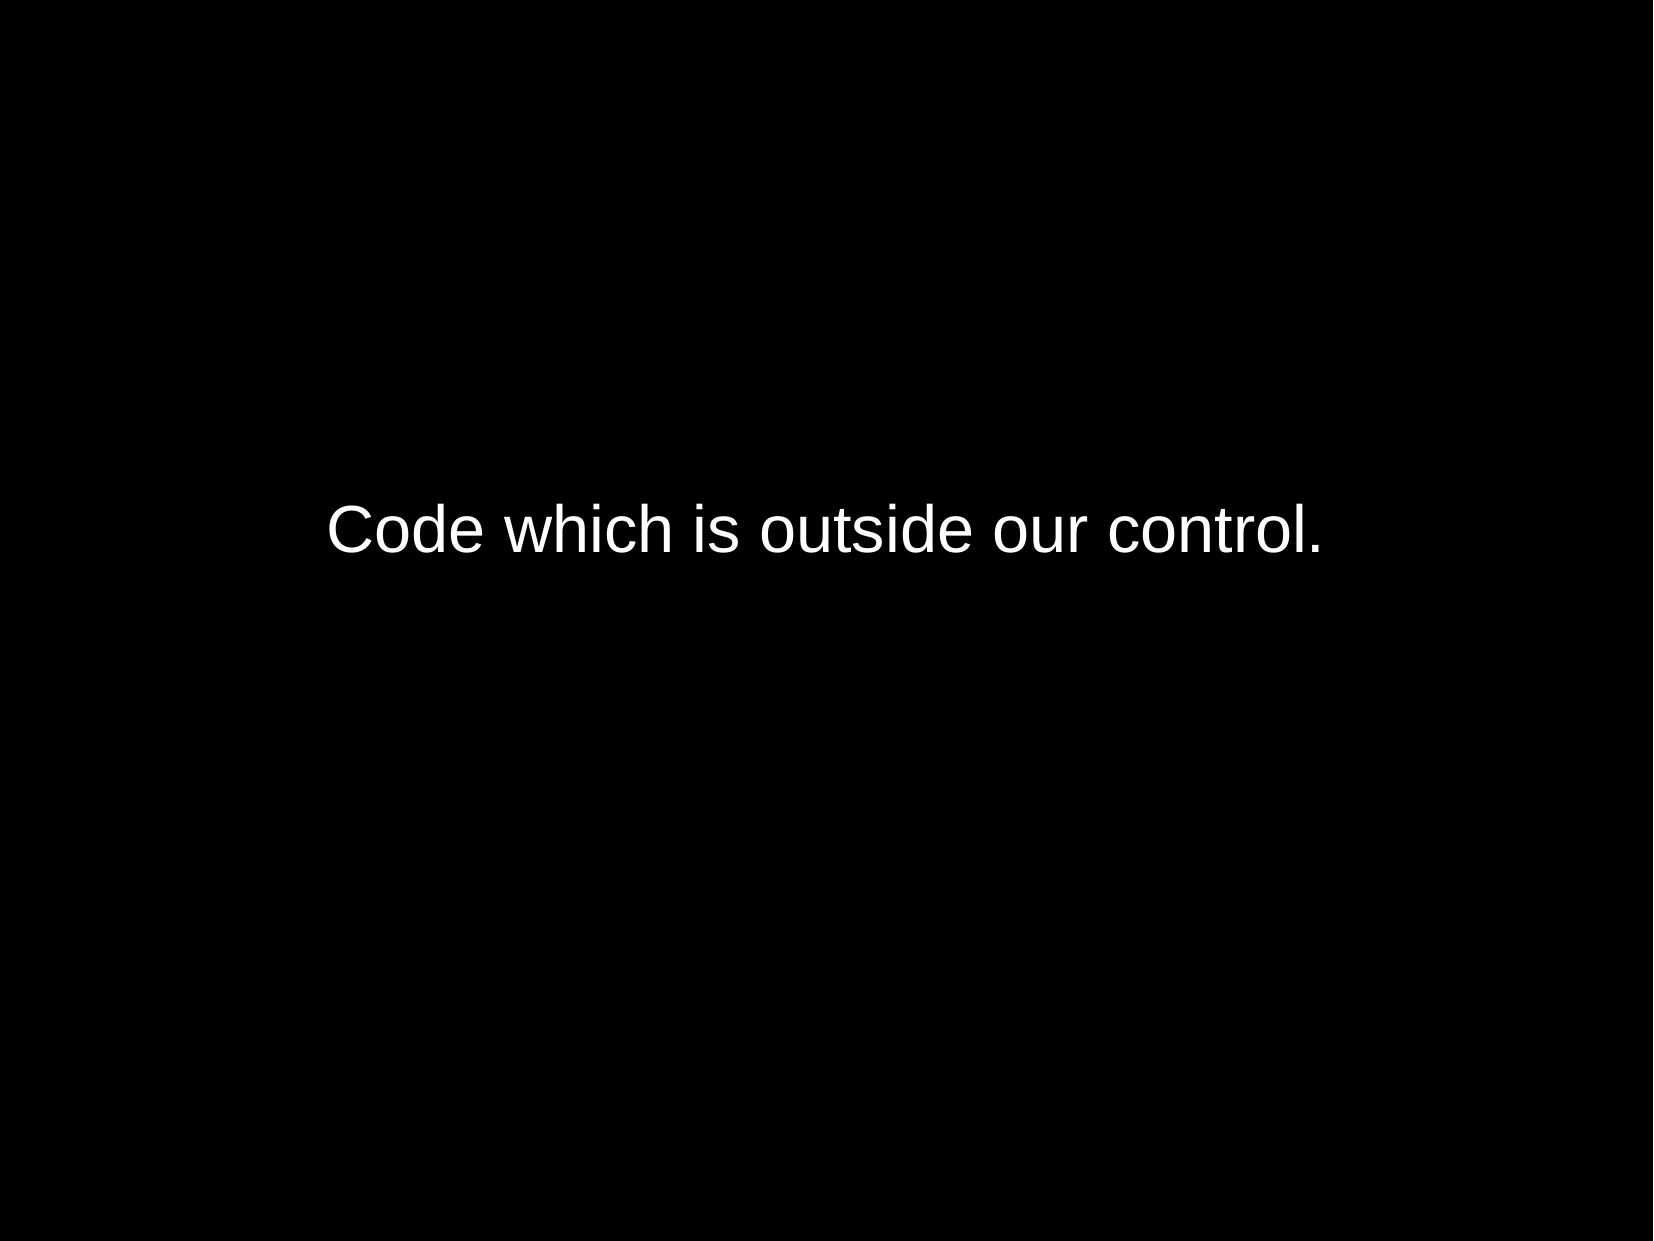

# Code which is outside our control.